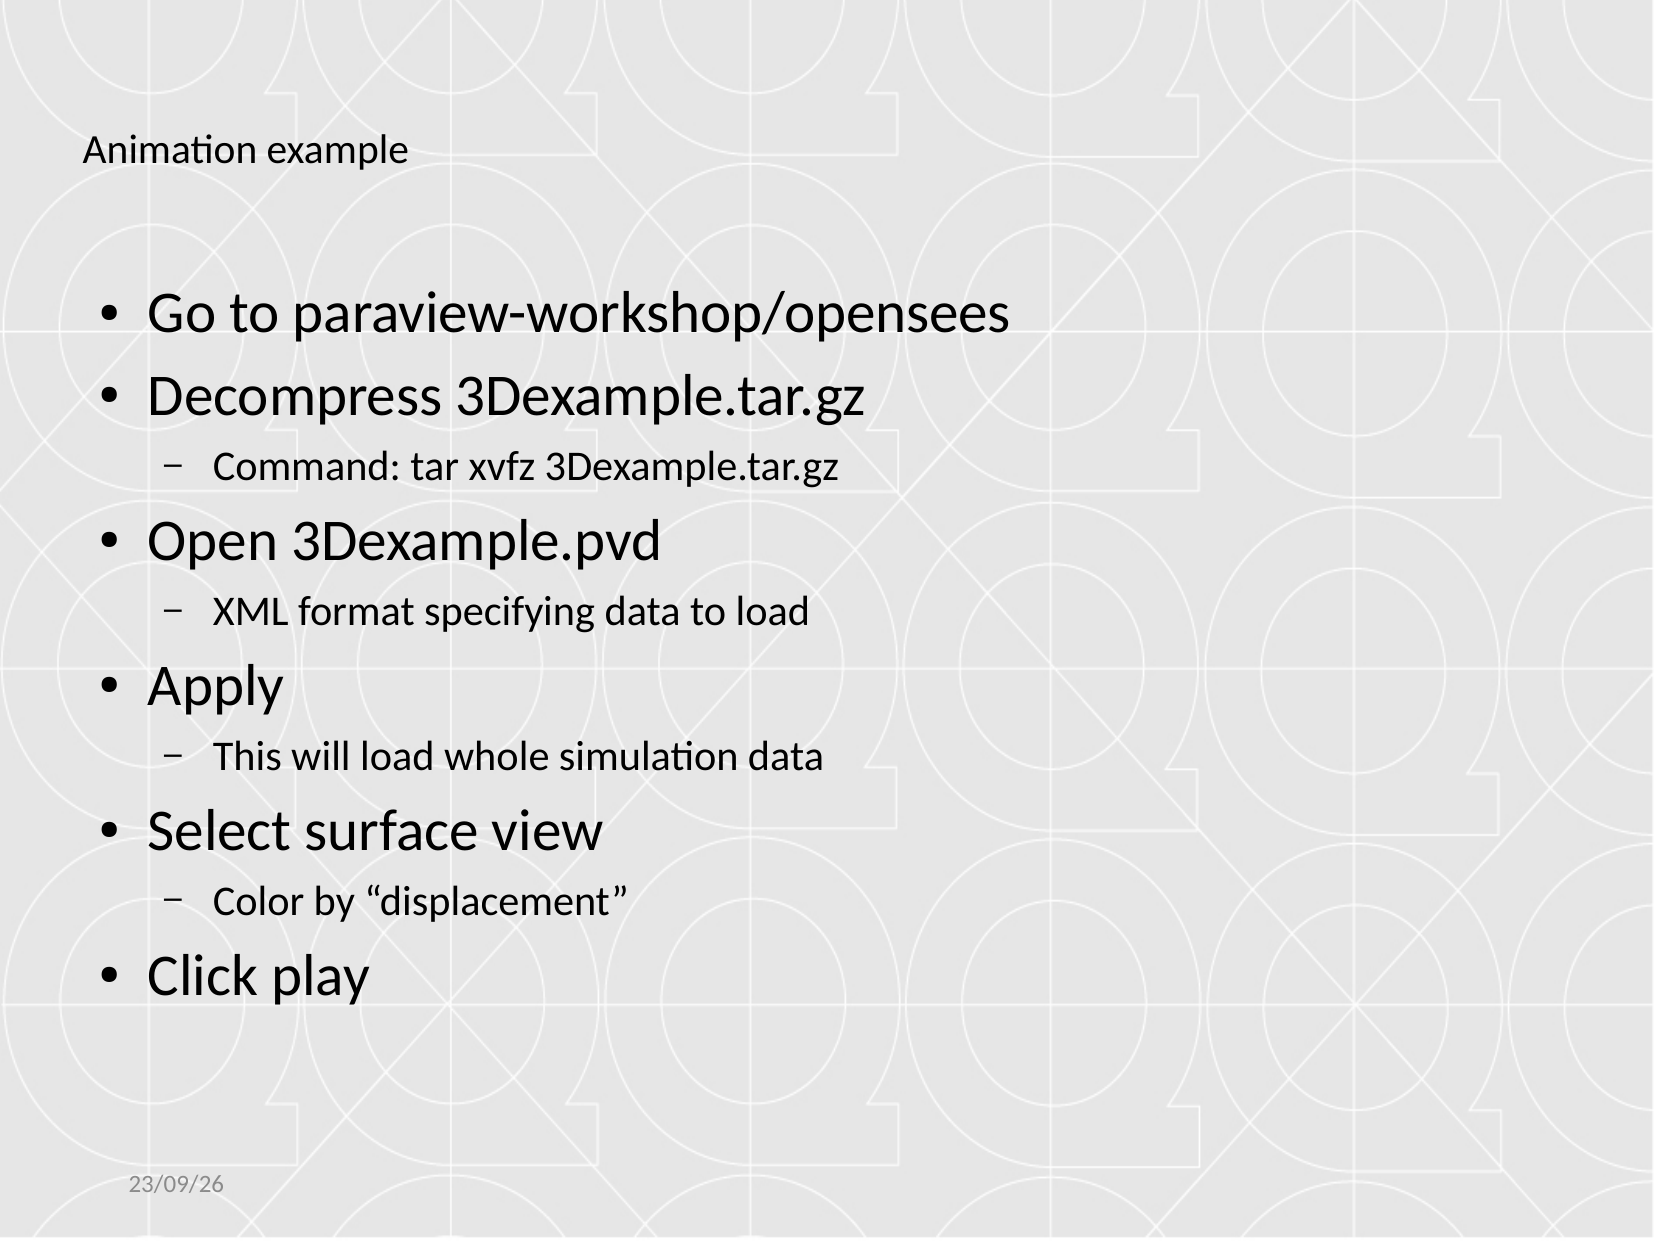

# Animation example
Go to paraview-workshop/opensees
Decompress 3Dexample.tar.gz
Command: tar xvfz 3Dexample.tar.gz
Open 3Dexample.pvd
XML format specifying data to load
Apply
This will load whole simulation data
Select surface view
Color by “displacement”
Click play